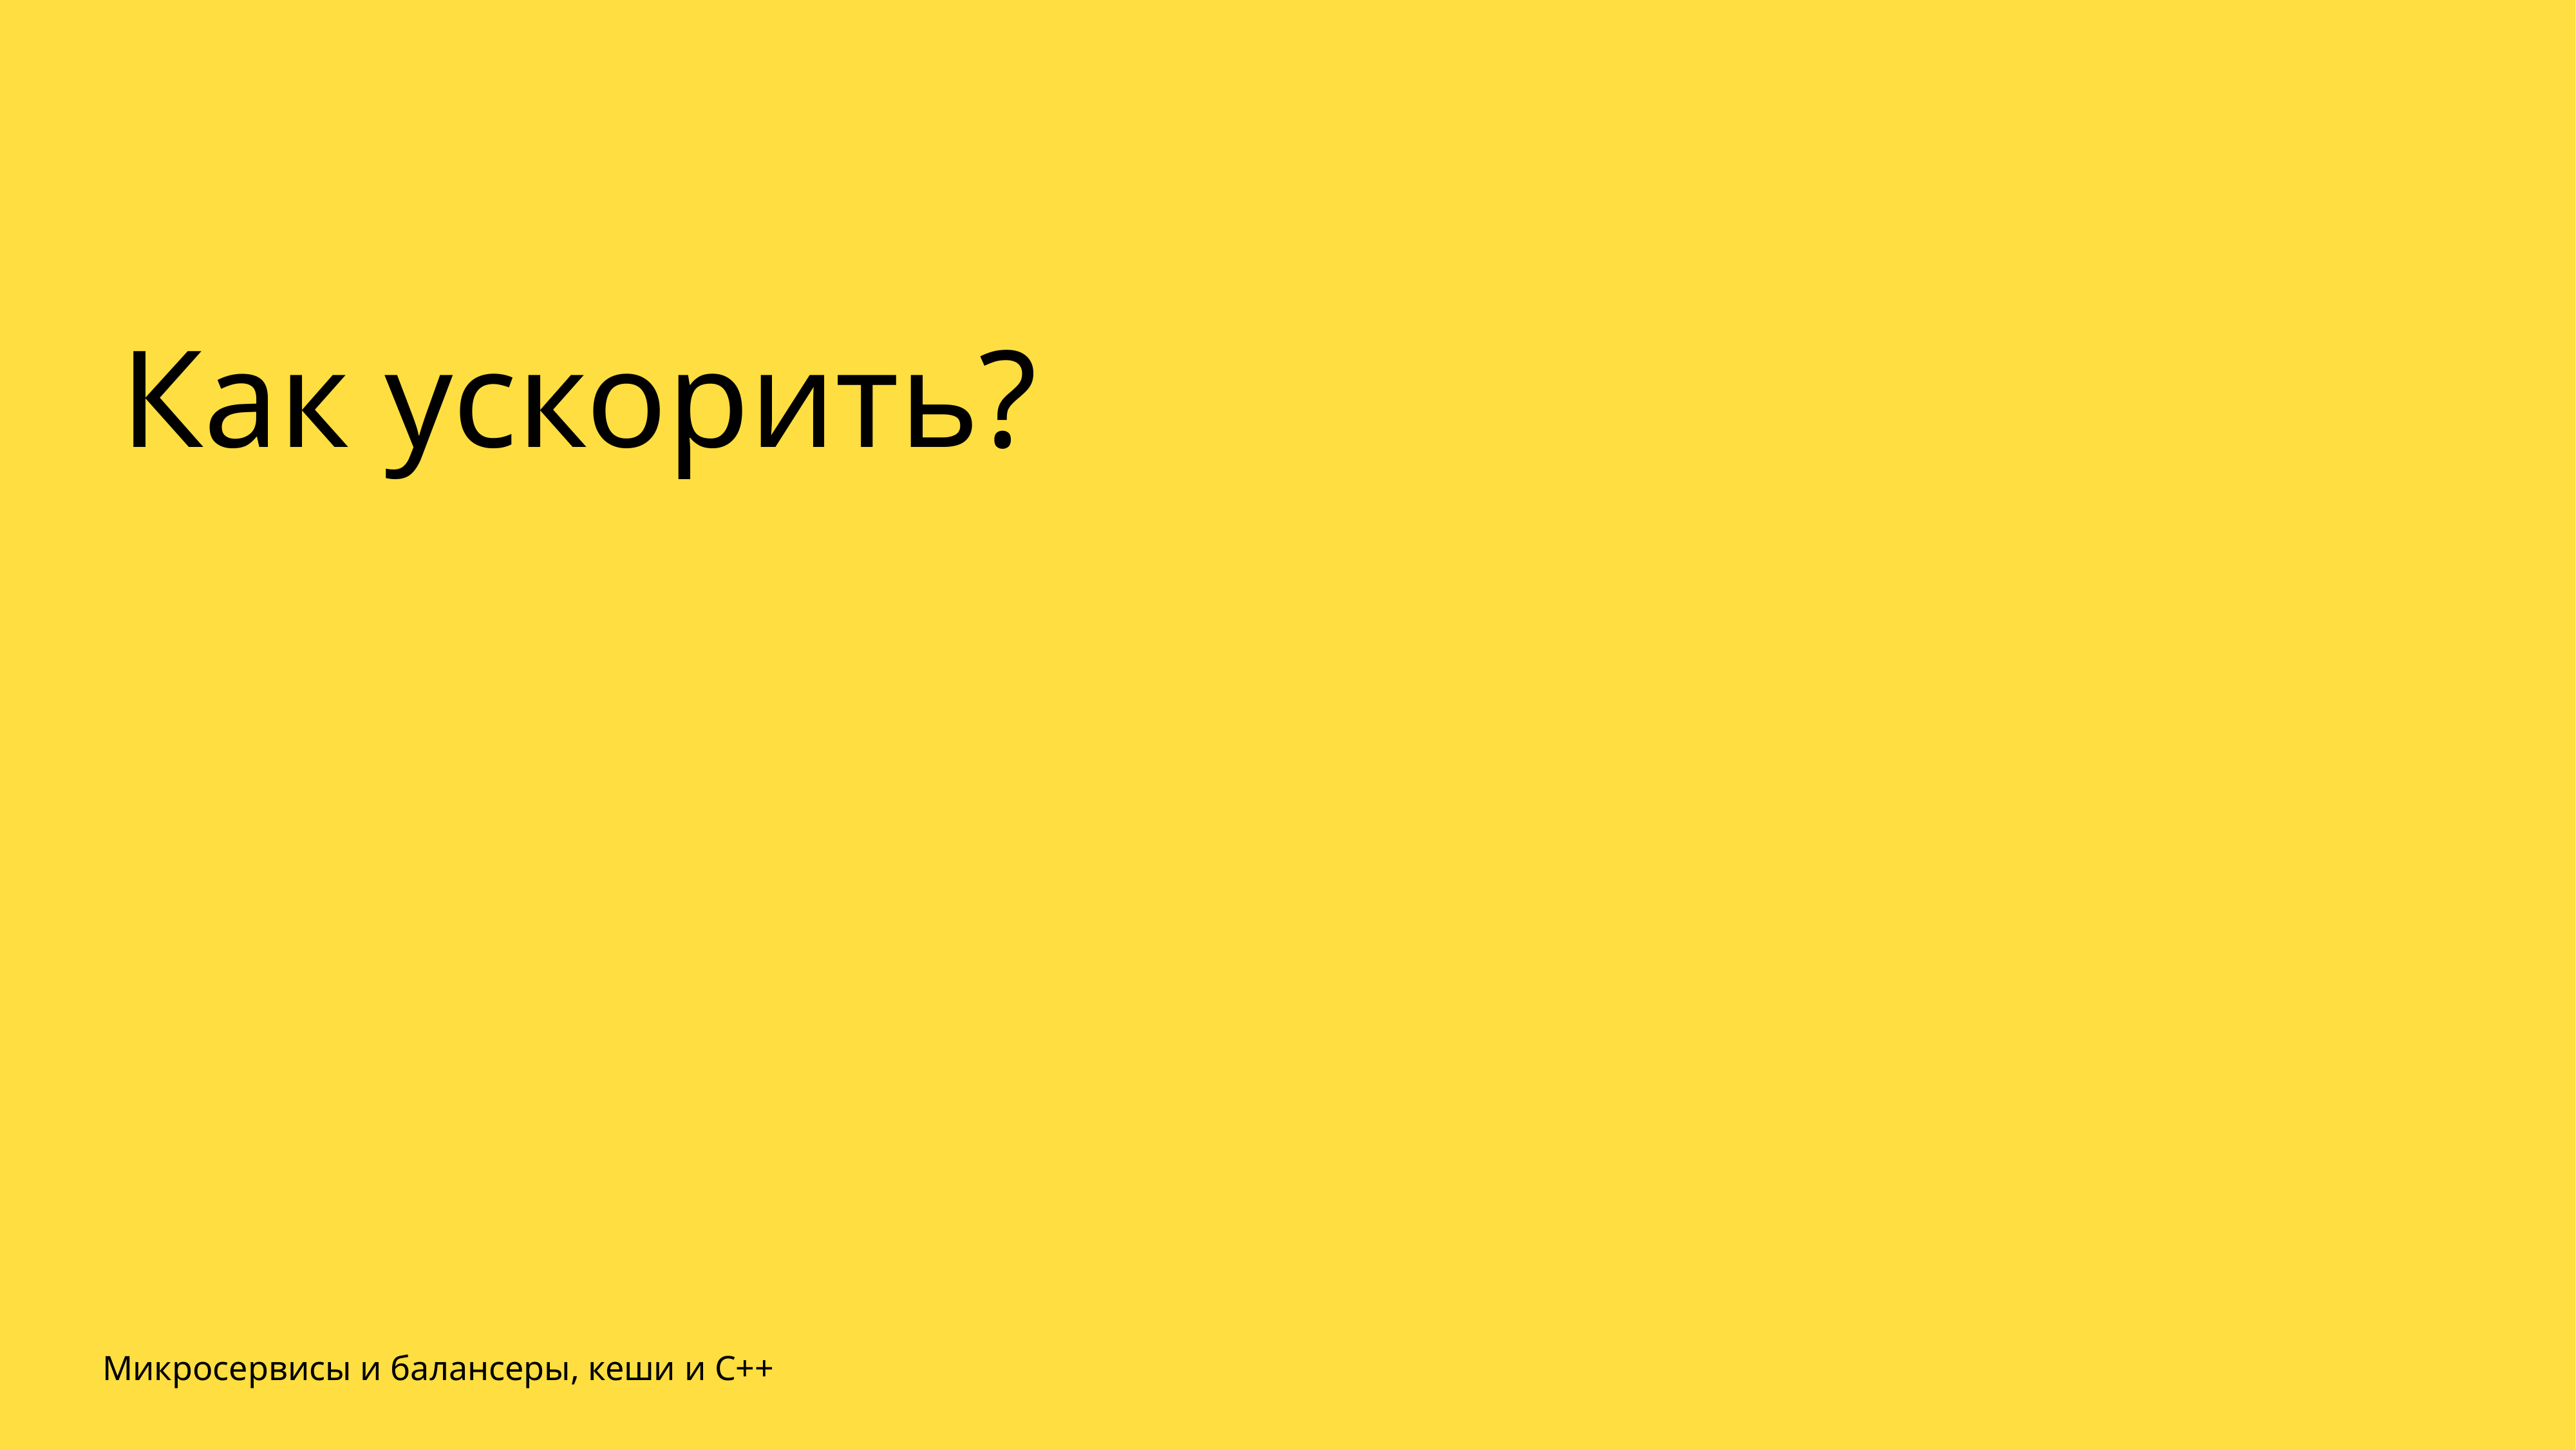

# Как ускорить?
Микросервисы и балансеры, кеши и C++